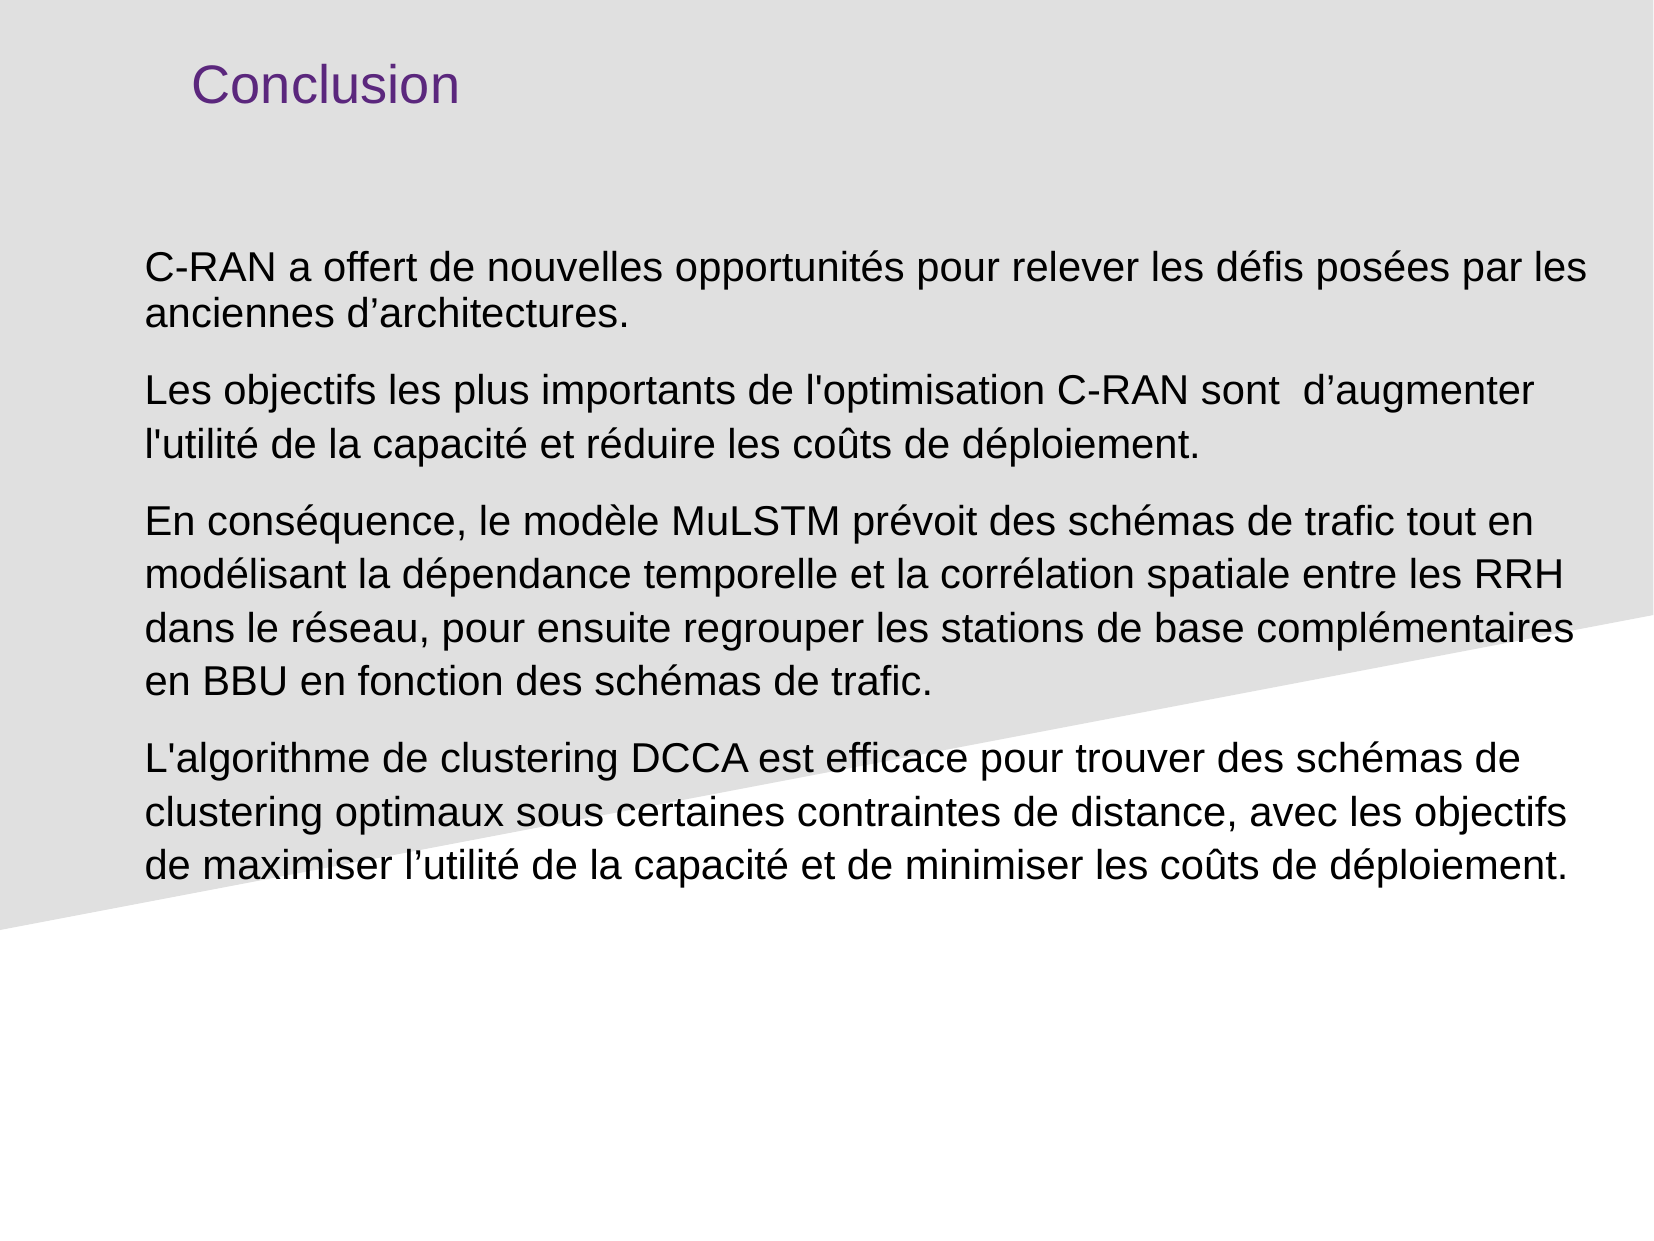

Conclusion
C-RAN a offert de nouvelles opportunités pour relever les défis posées par les anciennes d’architectures.
Les objectifs les plus importants de l'optimisation C-RAN sont d’augmenter l'utilité de la capacité et réduire les coûts de déploiement.
En conséquence, le modèle MuLSTM prévoit des schémas de trafic tout en modélisant la dépendance temporelle et la corrélation spatiale entre les RRH dans le réseau, pour ensuite regrouper les stations de base complémentaires en BBU en fonction des schémas de trafic.
L'algorithme de clustering DCCA est efficace pour trouver des schémas de clustering optimaux sous certaines contraintes de distance, avec les objectifs de maximiser l’utilité de la capacité et de minimiser les coûts de déploiement.